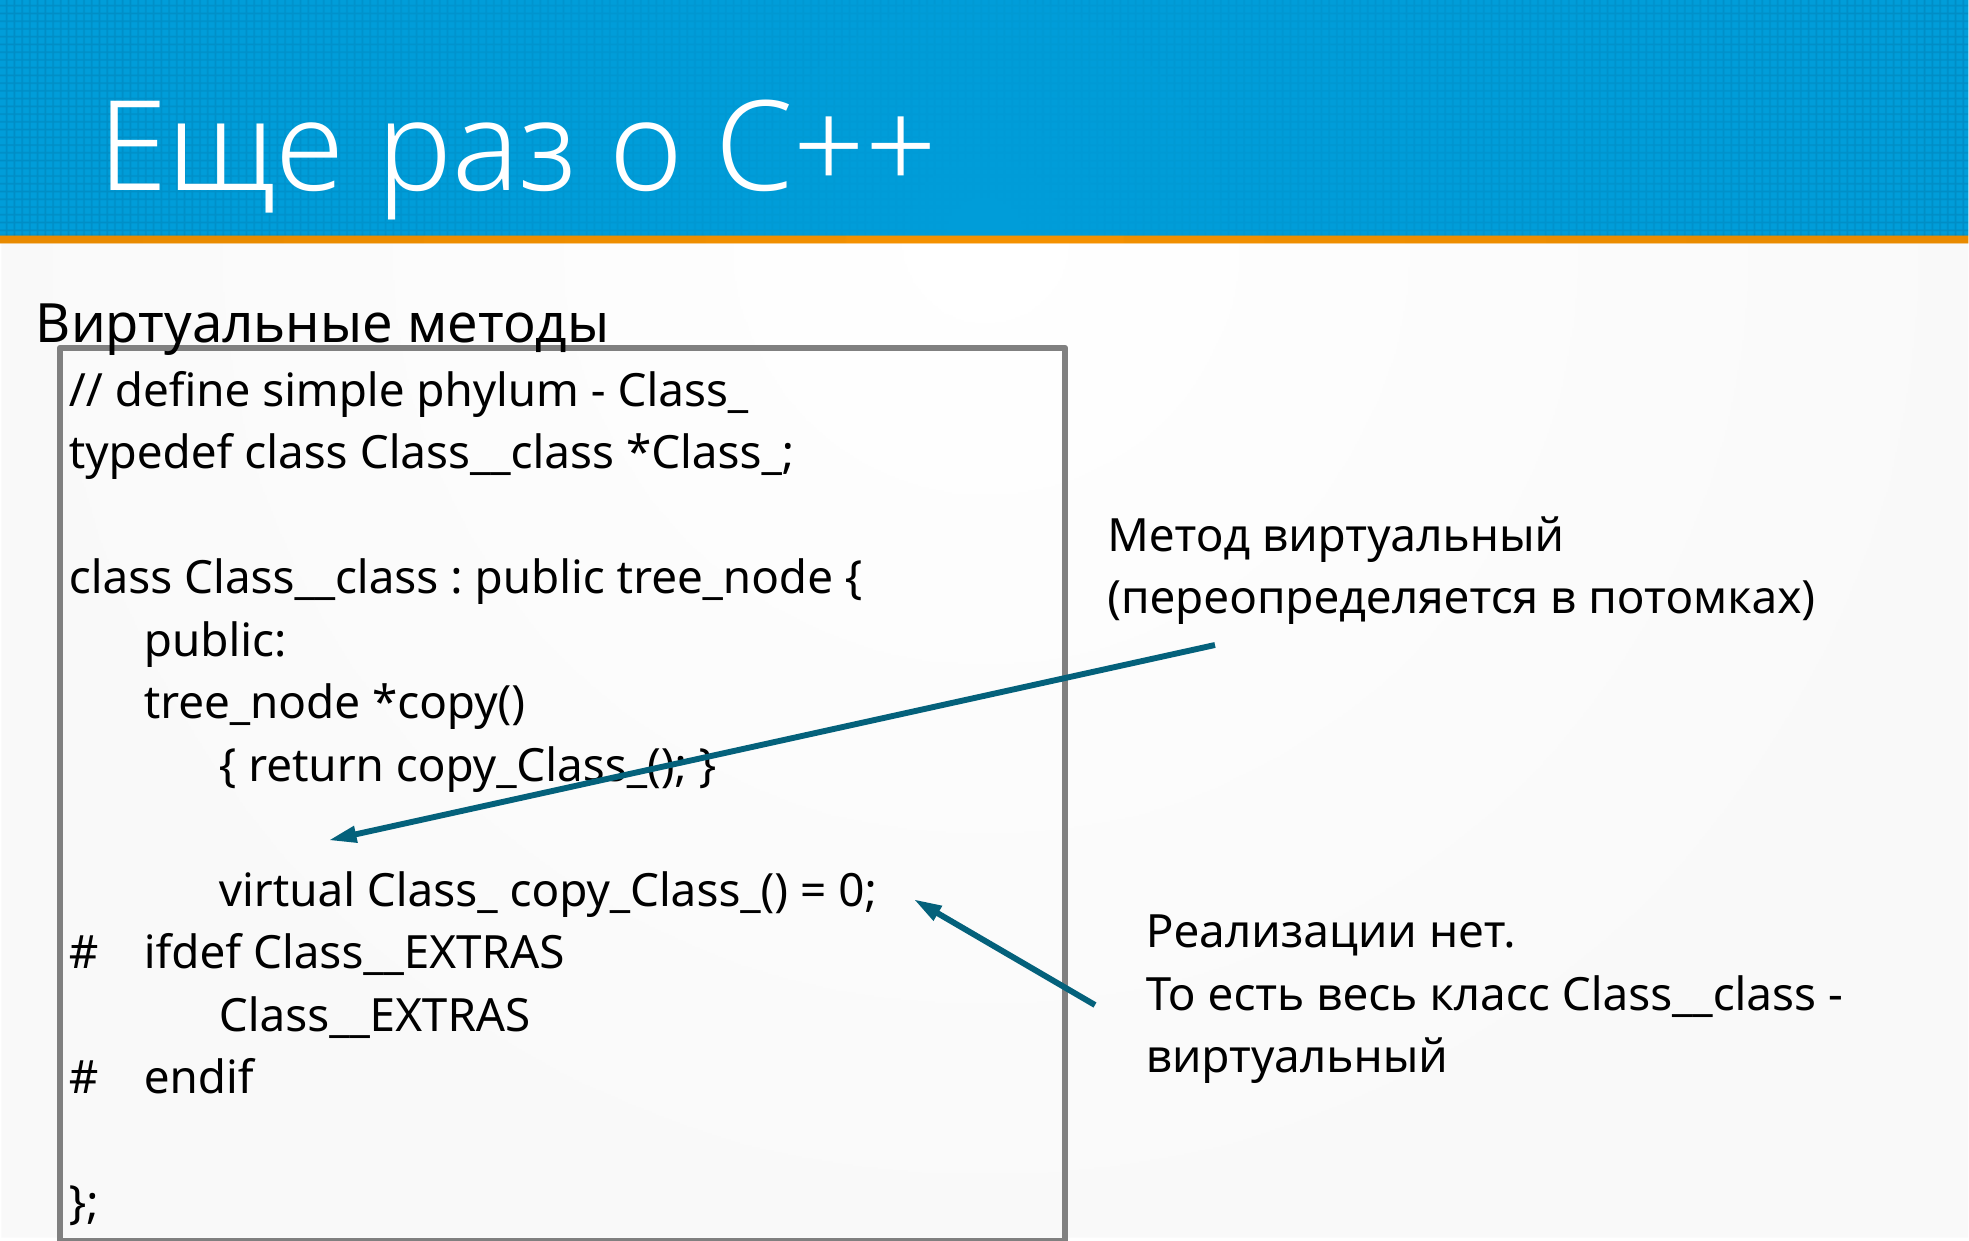

# Еще раз о C++
Bиртуальные методы
// define simple phylum - Class_
typedef class Class__class *Class_;
class Class__class : public tree_node {
	public:
	tree_node *copy()
		{ return copy_Class_(); }
		virtual Class_ copy_Class_() = 0;
#	ifdef Class__EXTRAS
		Class__EXTRAS
#	endif
};
Метод виртуальный
(переопределяется в потомках)
Реализации нет.
То есть весь класс Class__class - виртуальный